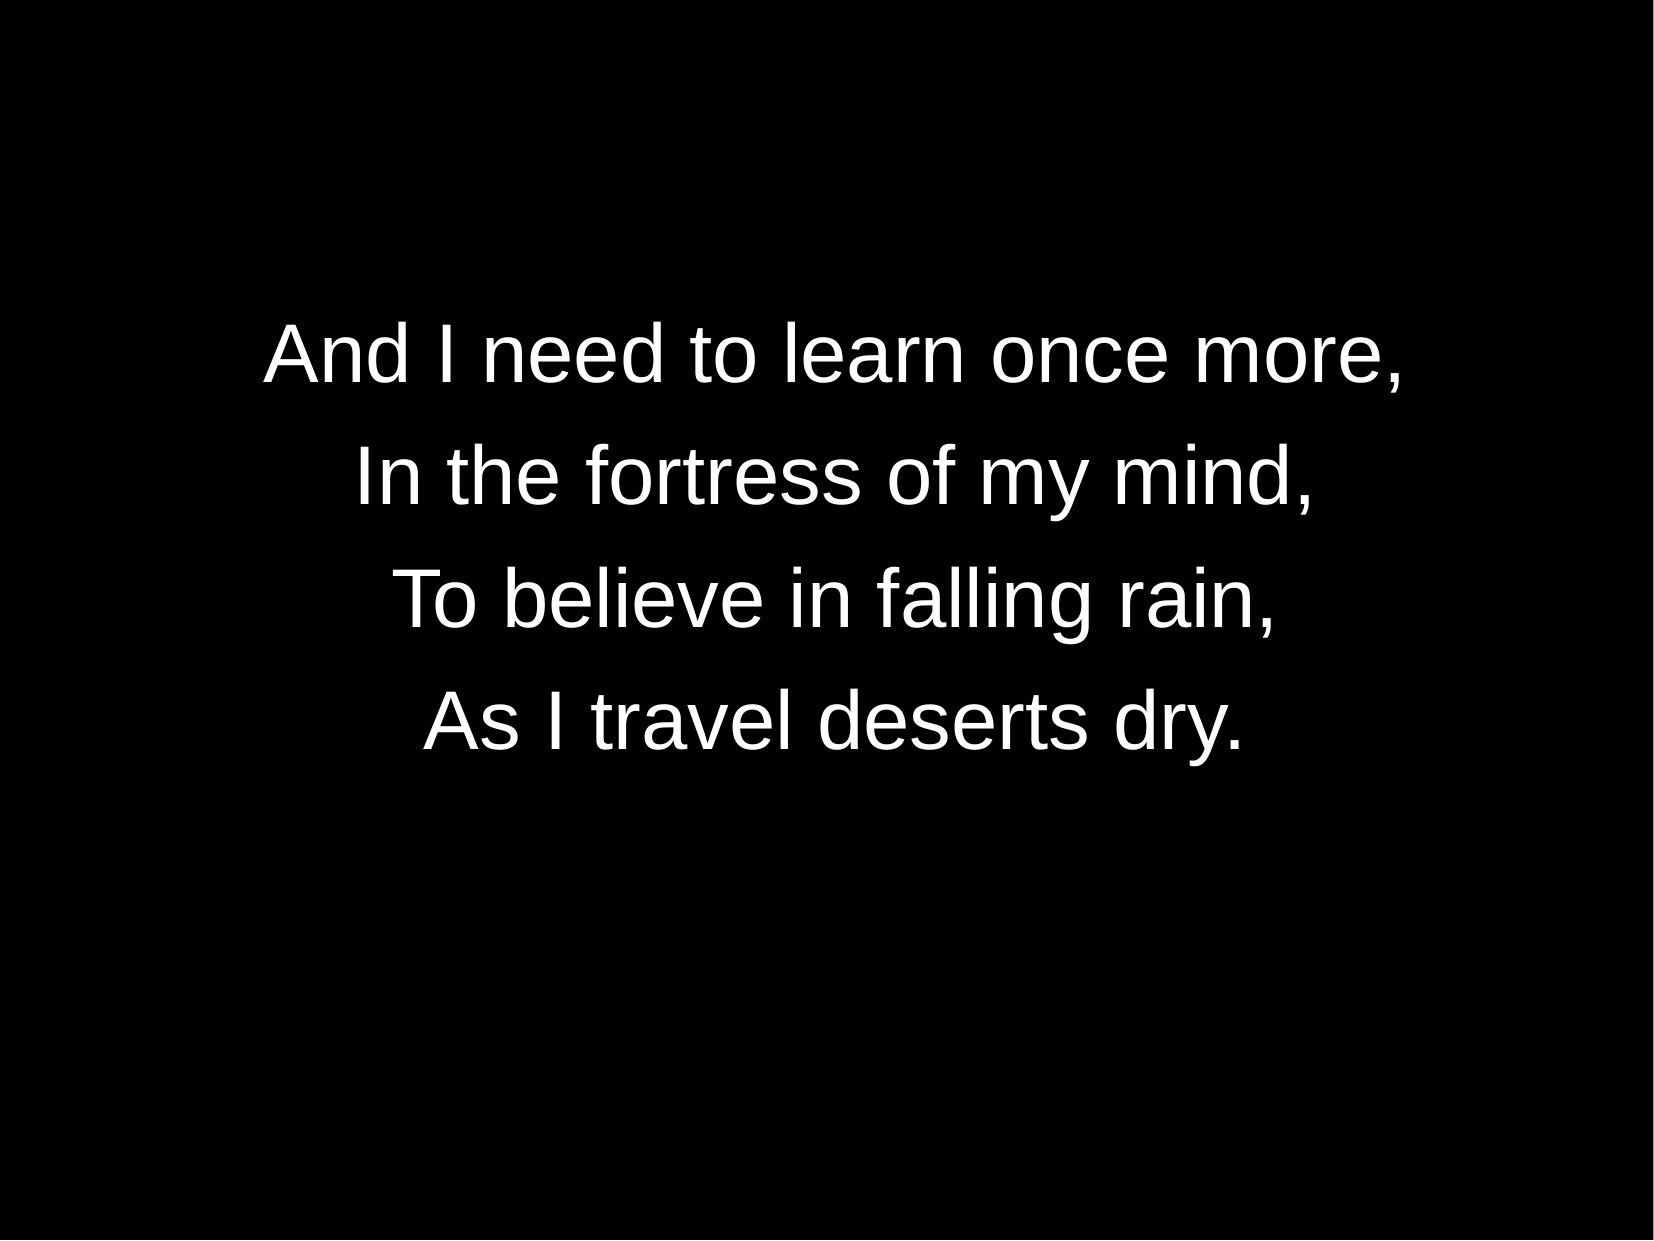

#
And I need to learn once more,
In the fortress of my mind,
To believe in falling rain,
As I travel deserts dry.